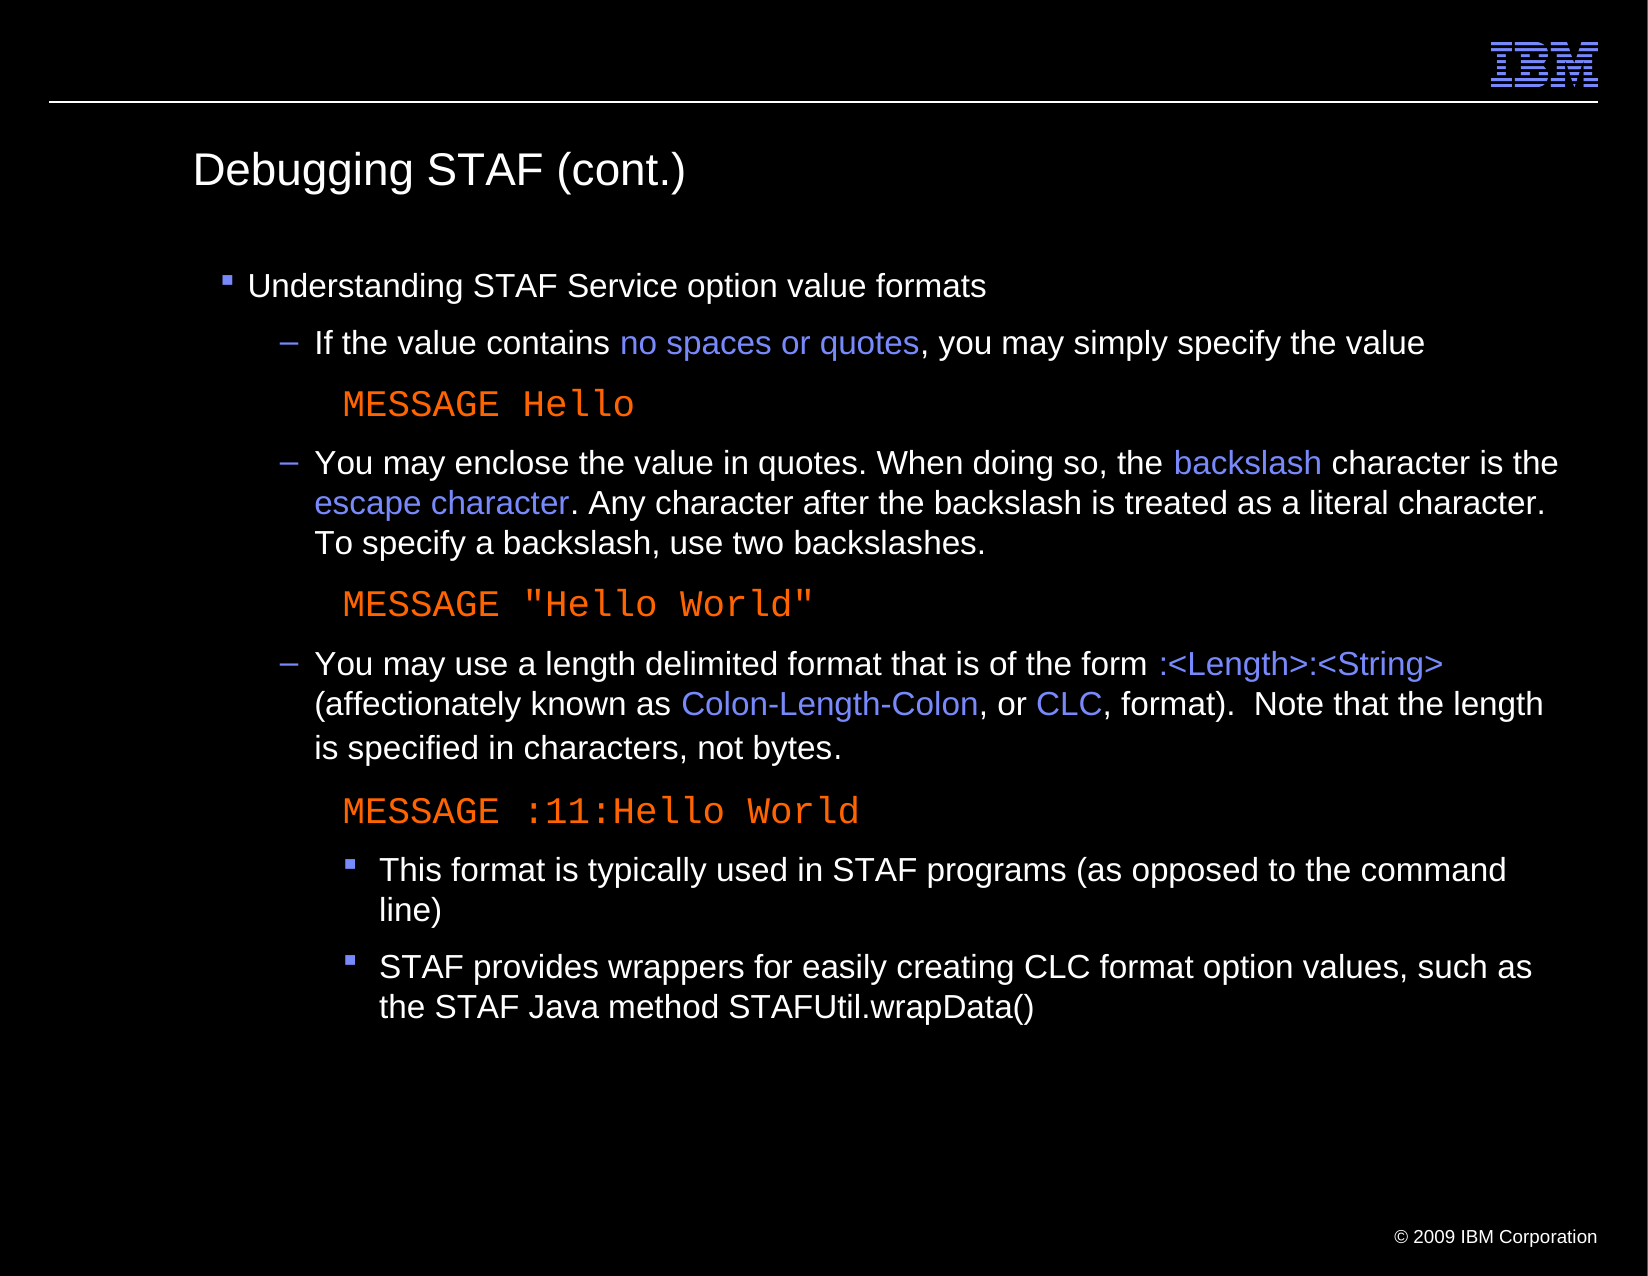

# Debugging STAF (cont.)
Understanding STAF Service option value formats
If the value contains no spaces or quotes, you may simply specify the value
MESSAGE Hello
You may enclose the value in quotes. When doing so, the backslash character is the escape character. Any character after the backslash is treated as a literal character. To specify a backslash, use two backslashes.
MESSAGE "Hello World"
You may use a length delimited format that is of the form :<Length>:<String> (affectionately known as Colon-Length-Colon, or CLC, format). Note that the length is specified in characters, not bytes.
MESSAGE :11:Hello World
This format is typically used in STAF programs (as opposed to the command line)
STAF provides wrappers for easily creating CLC format option values, such as the STAF Java method STAFUtil.wrapData()